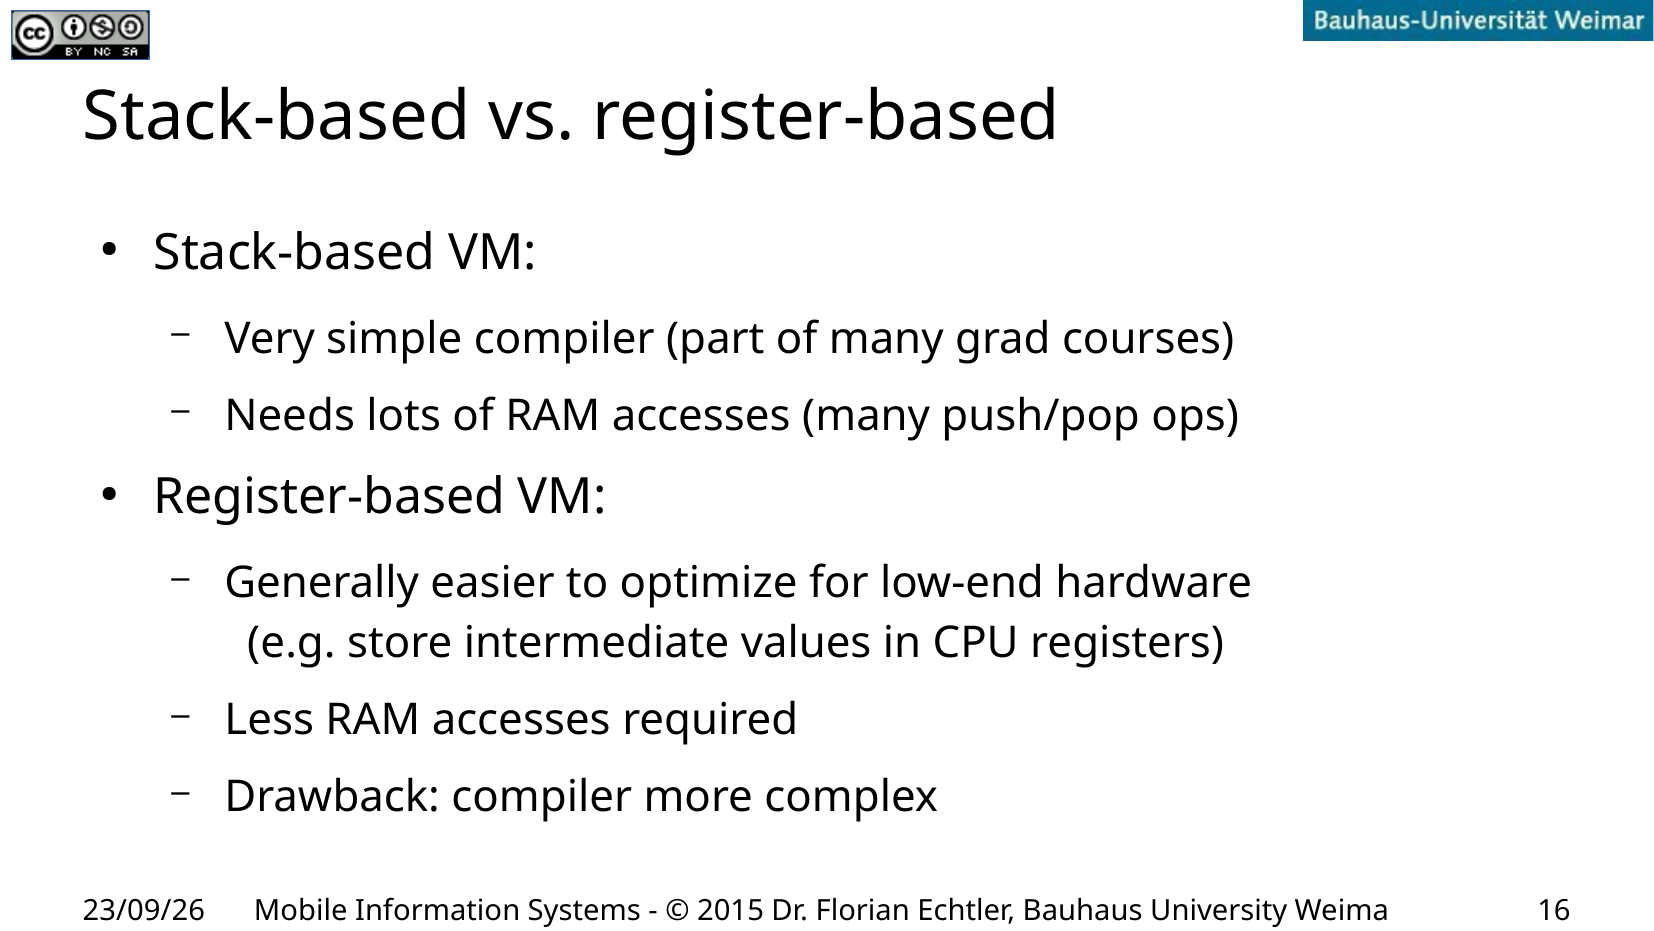

# Stack-based vs. register-based
Stack-based VM:
Very simple compiler (part of many grad courses)
Needs lots of RAM accesses (many push/pop ops)
Register-based VM:
Generally easier to optimize for low-end hardware (e.g. store intermediate values in CPU registers)
Less RAM accesses required
Drawback: compiler more complex
Mobile Information Systems - © 2015 Dr. Florian Echtler, Bauhaus University Weimar
16